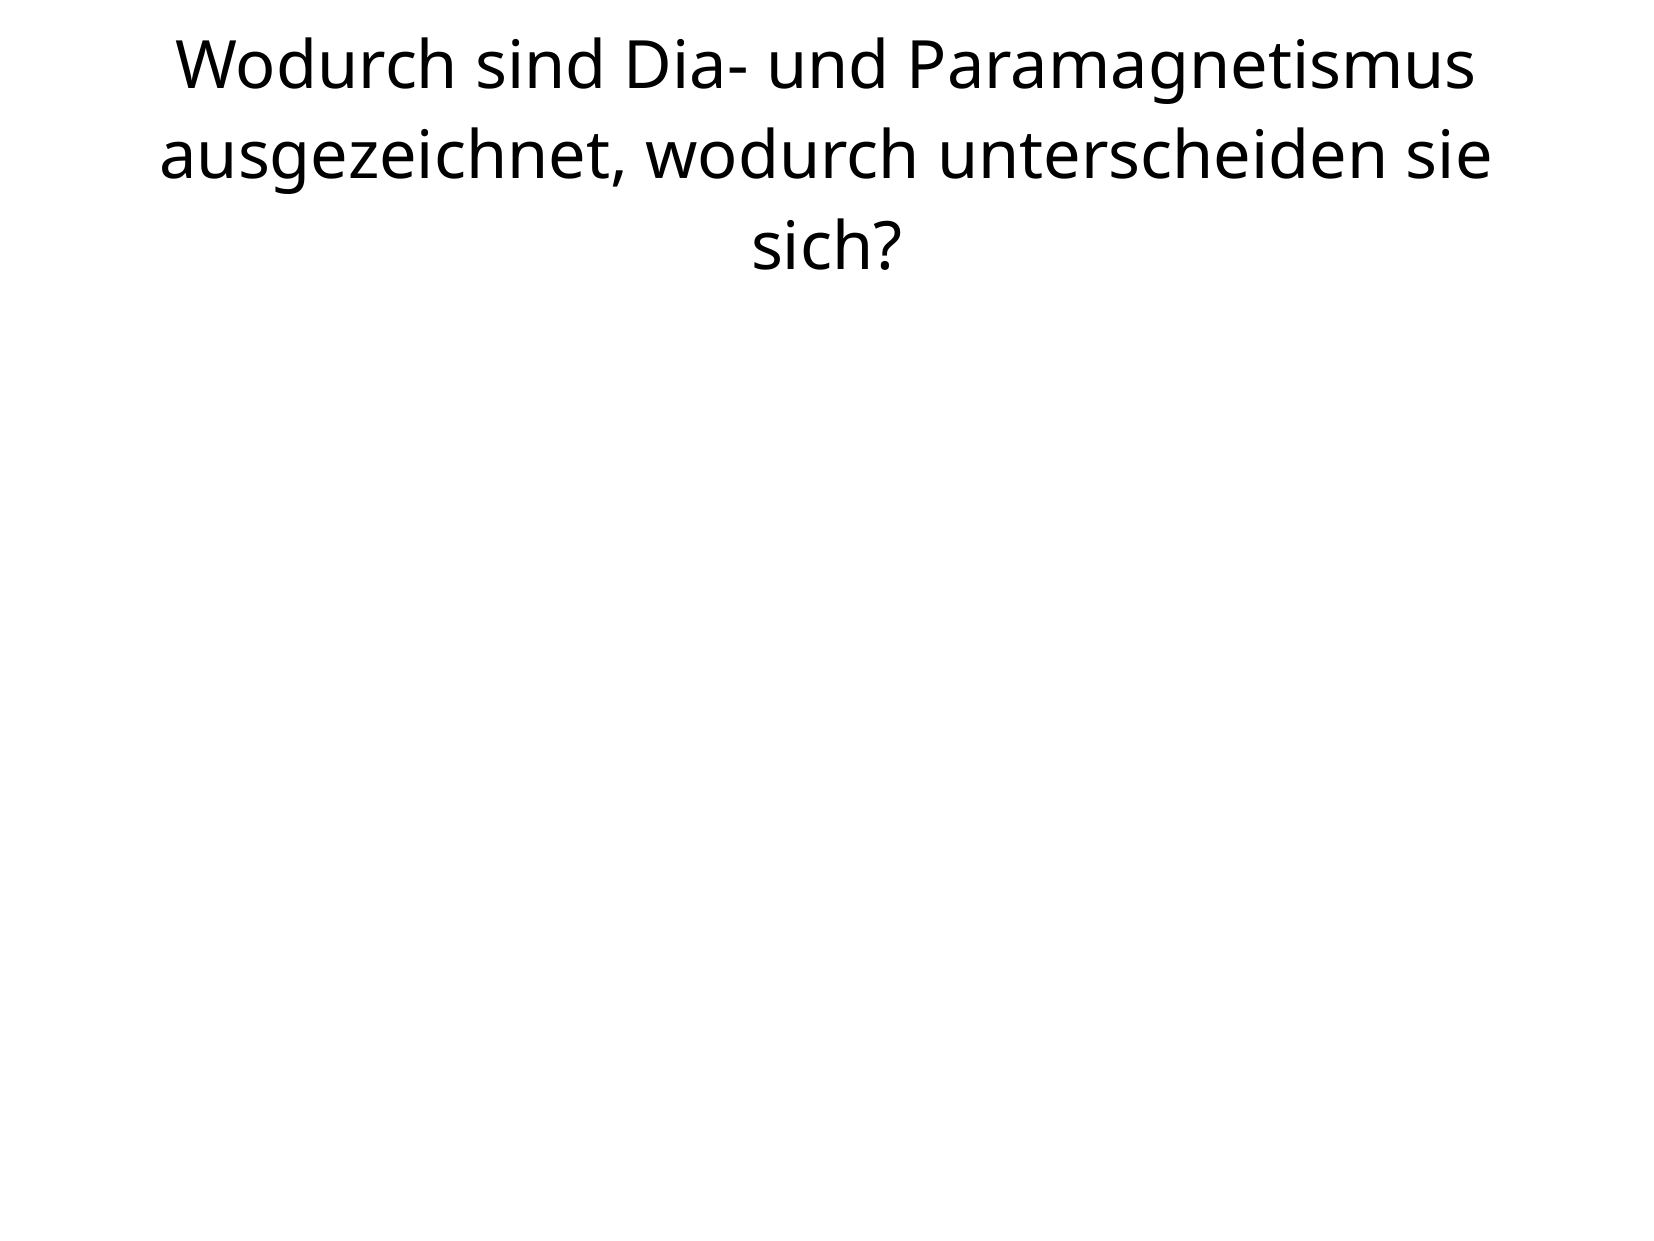

# Wodurch sind Dia- und Paramagnetismus ausgezeichnet, wodurch unterscheiden sie sich?